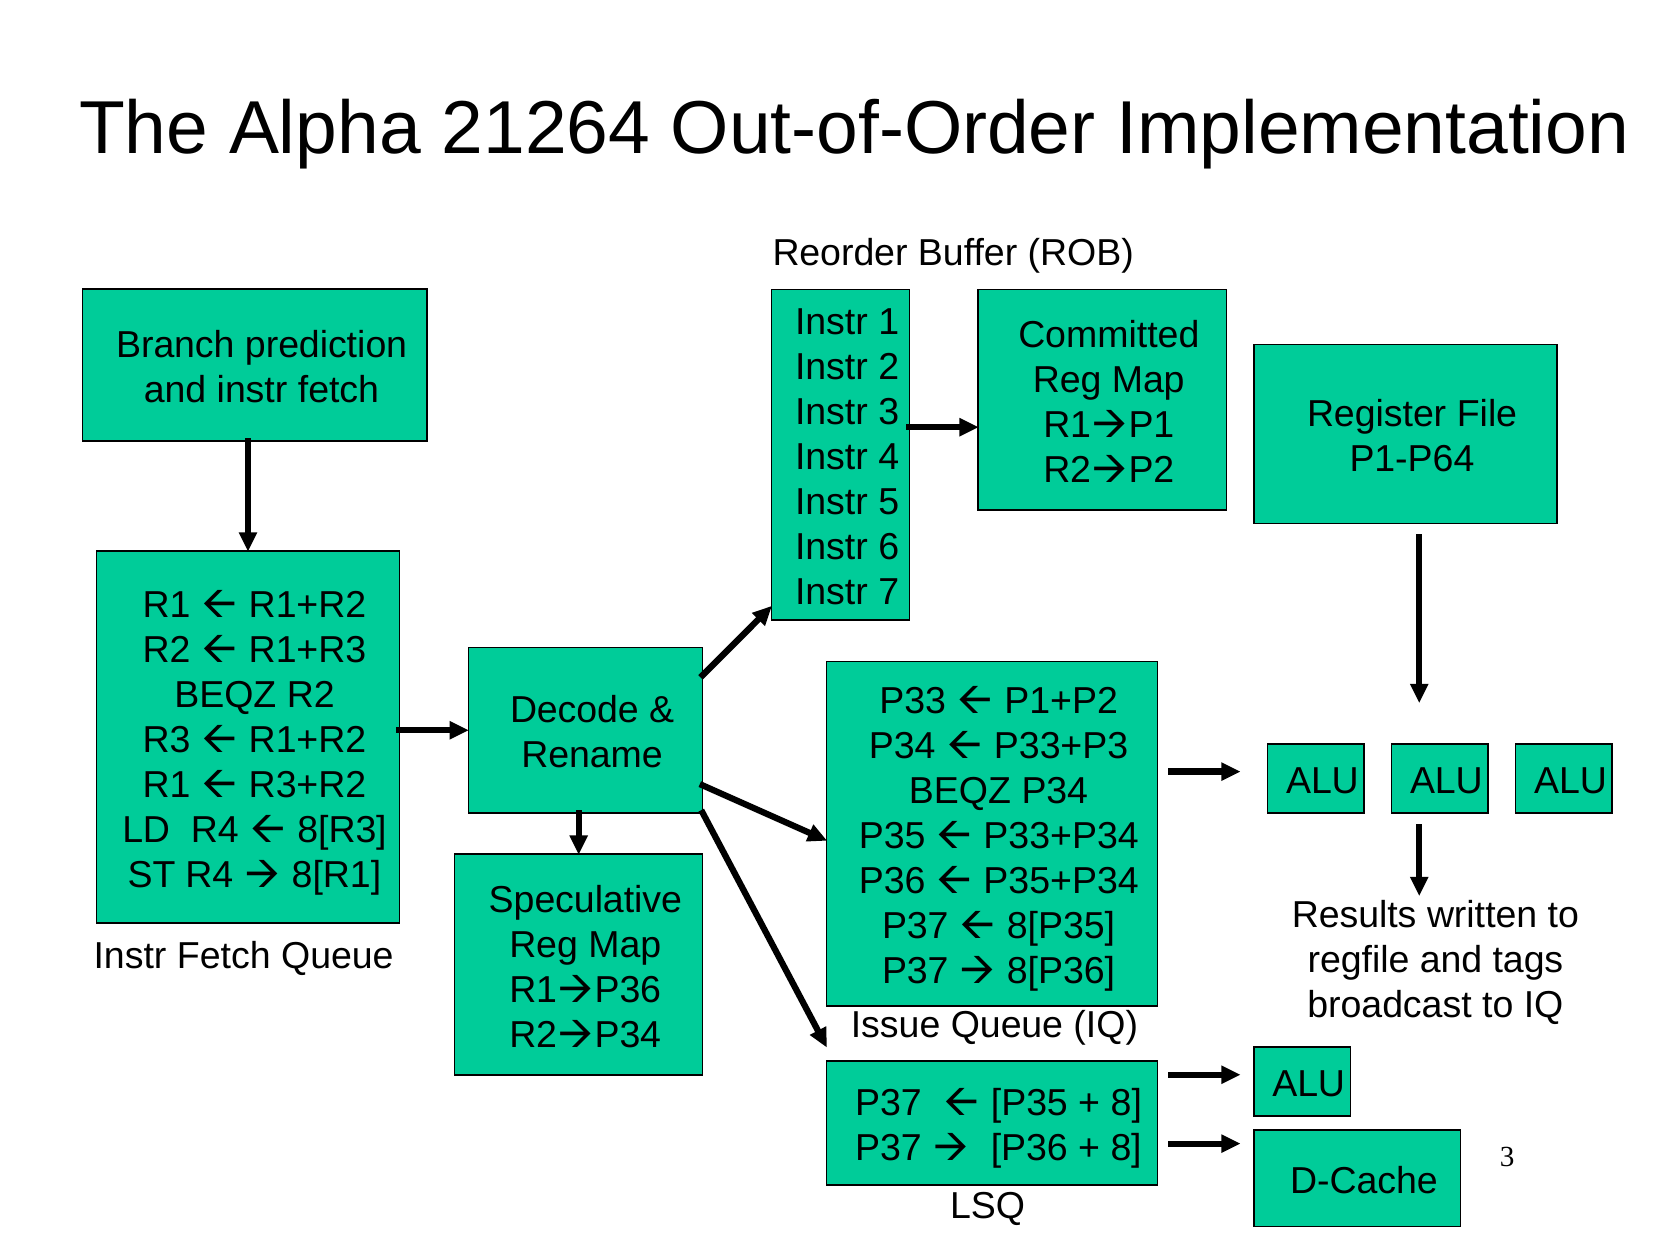

The Alpha 21264 Out-of-Order Implementation
Reorder Buffer (ROB)
Branch prediction
and instr fetch
Instr 1
Instr 2
Instr 3
Instr 4
Instr 5
Instr 6
Instr 7
Committed
Reg Map
R1P1
R2P2
Register File
P1-P64
R1  R1+R2
R2  R1+R3
BEQZ R2
R3  R1+R2
R1  R3+R2
LD R4  8[R3]
ST R4  8[R1]
Decode &
Rename
P33  P1+P2
P34  P33+P3
BEQZ P34
P35  P33+P34
P36  P35+P34
P37  8[P35]
P37  8[P36]
ALU
ALU
ALU
Speculative
Reg Map
R1P36
R2P34
Results written to
regfile and tags
broadcast to IQ
Instr Fetch Queue
Issue Queue (IQ)
ALU
P37  [P35 + 8]
P37  [P36 + 8]
D-Cache
LSQ